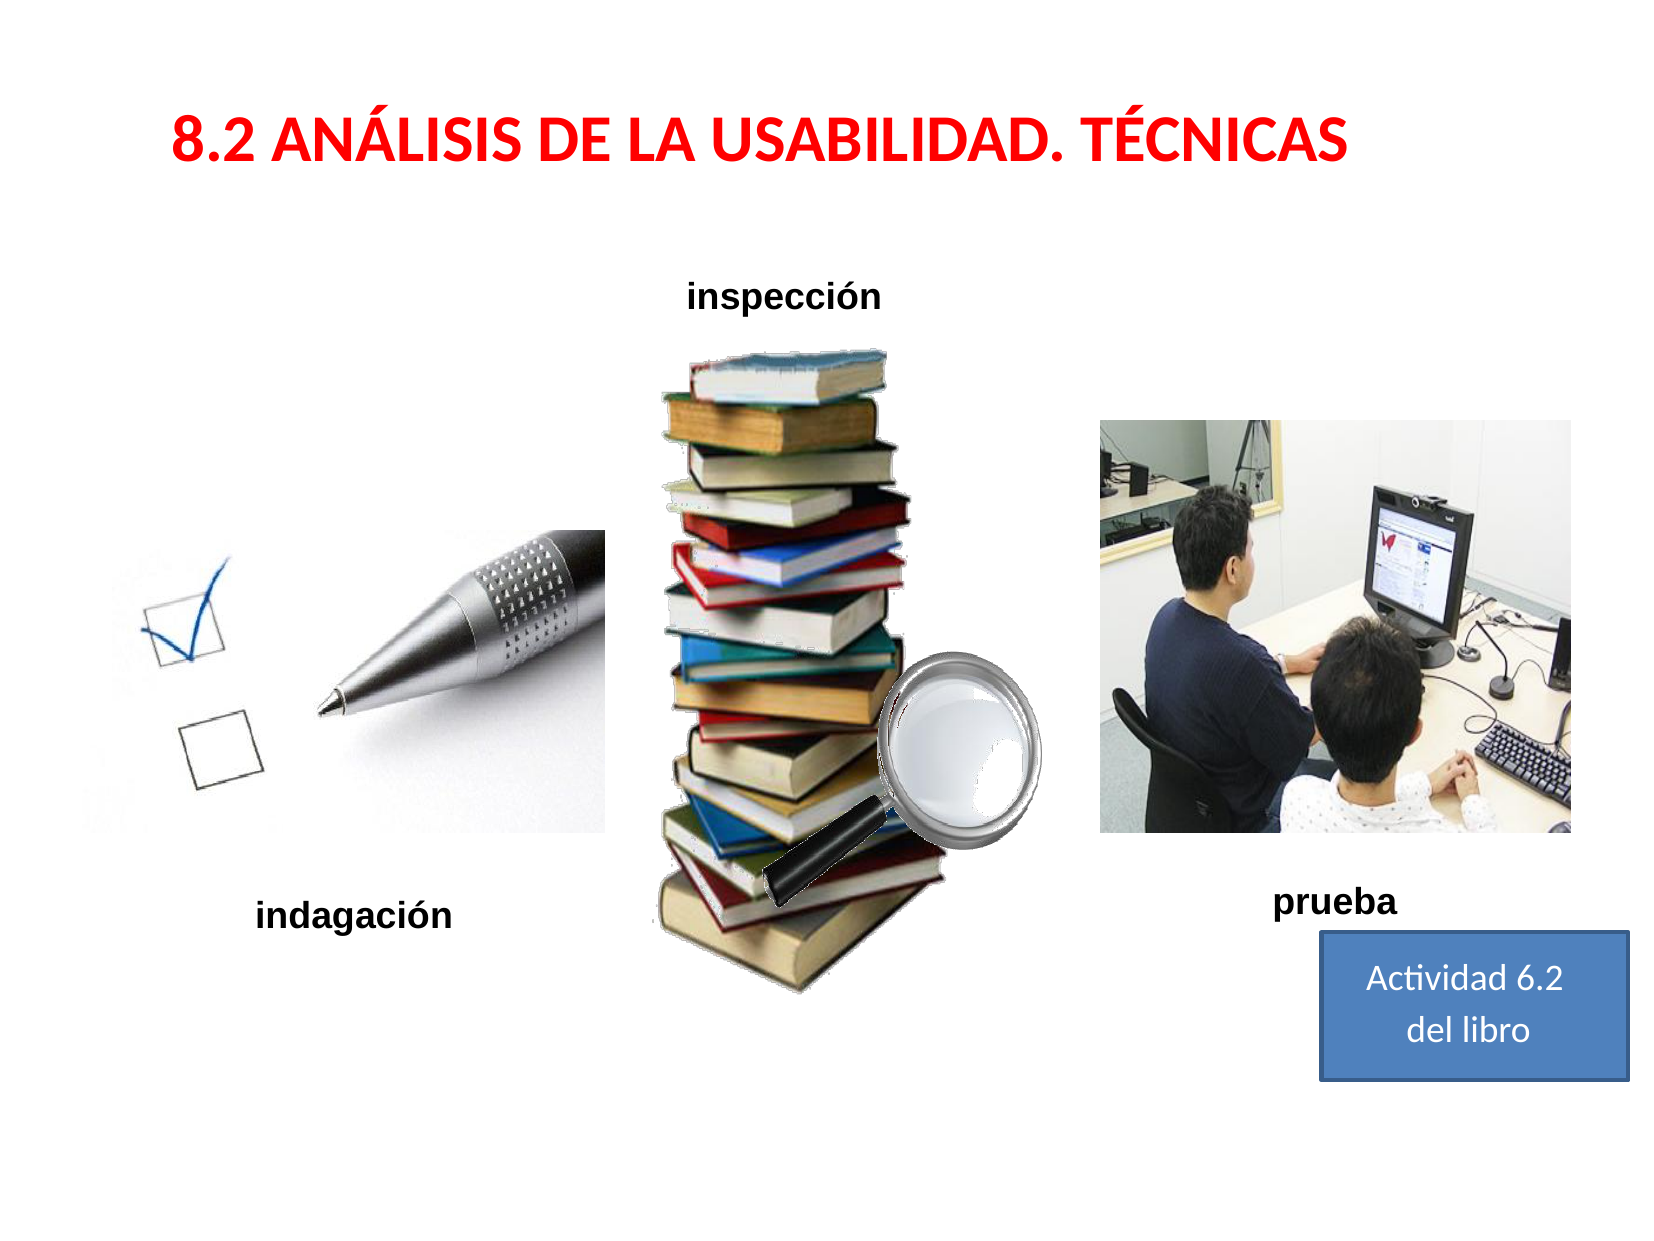

8.2 ANÁLISIS DE LA USABILIDAD. TÉCNICAS
inspección
prueba
indagación
Actividad 6.2
del libro